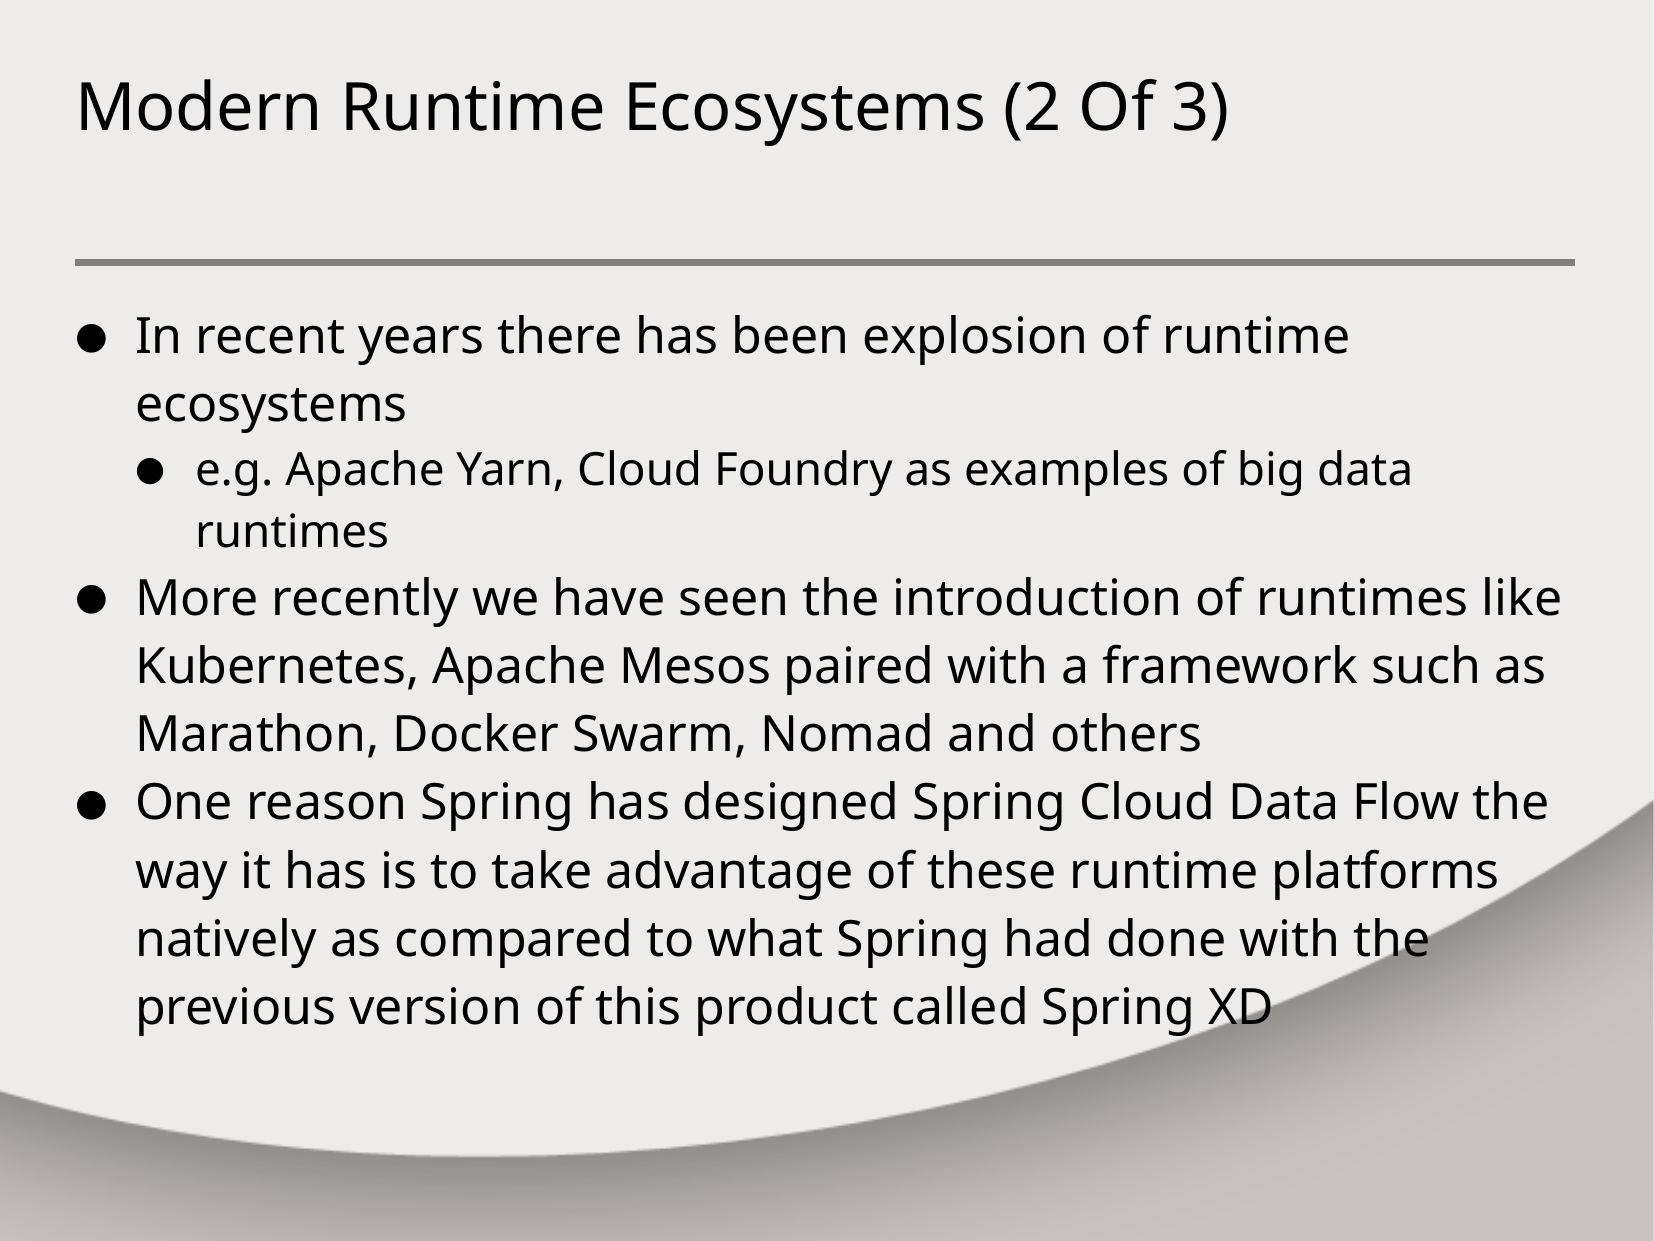

# Modern Runtime Ecosystems (2 Of 3)
In recent years there has been explosion of runtime ecosystems
e.g. Apache Yarn, Cloud Foundry as examples of big data runtimes
More recently we have seen the introduction of runtimes like Kubernetes, Apache Mesos paired with a framework such as Marathon, Docker Swarm, Nomad and others
One reason Spring has designed Spring Cloud Data Flow the way it has is to take advantage of these runtime platforms natively as compared to what Spring had done with the previous version of this product called Spring XD